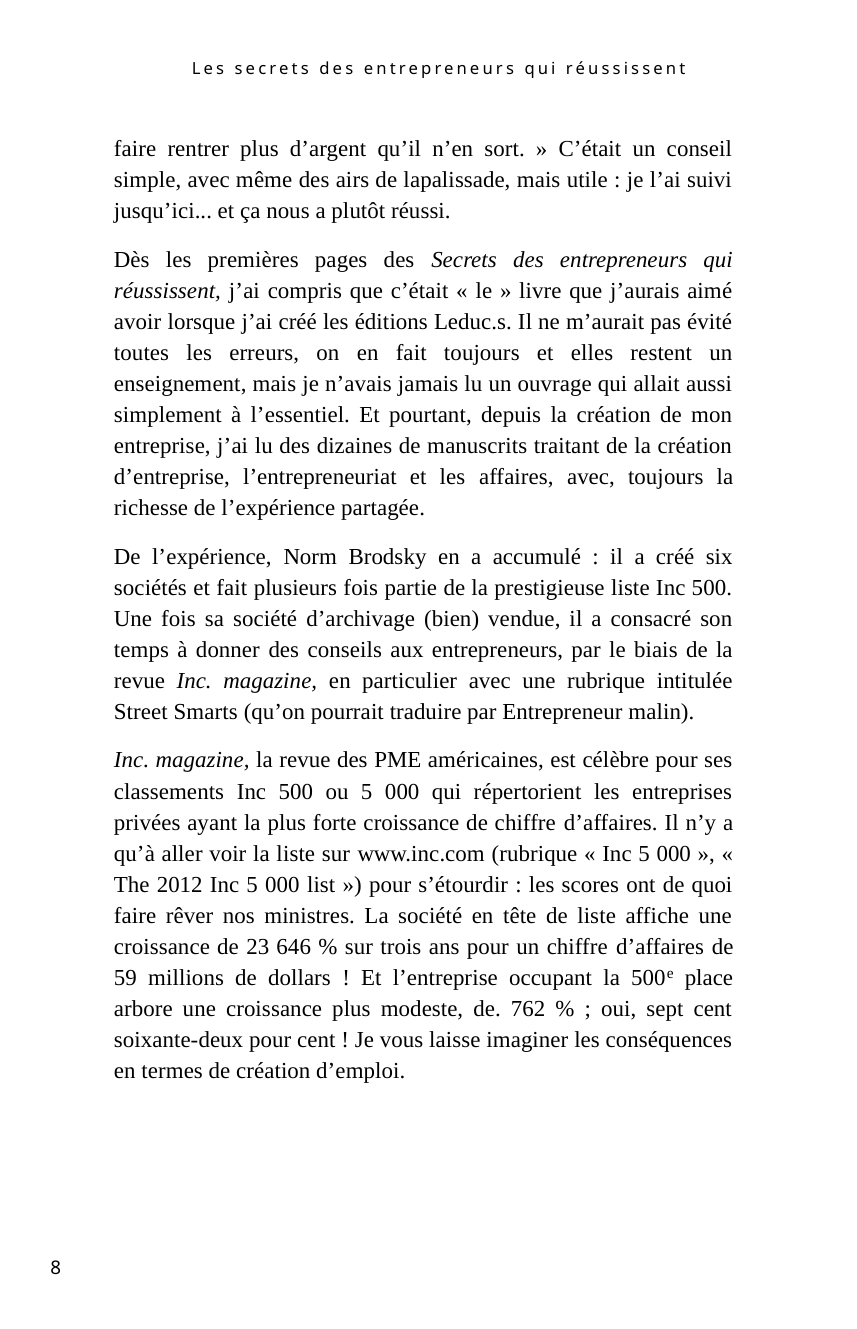

Les secrets des entrepreneurs qui réussissent
faire rentrer plus d’argent qu’il n’en sort. » C’était un conseil simple, avec même des airs de lapalissade, mais utile : je l’ai suivi jusqu’ici... et ça nous a plutôt réussi.
Dès les premières pages des Secrets des entrepreneurs qui réussissent, j’ai compris que c’était « le » livre que j’aurais aimé avoir lorsque j’ai créé les éditions Leduc.s. Il ne m’aurait pas évité toutes les erreurs, on en fait toujours et elles restent un enseignement, mais je n’avais jamais lu un ouvrage qui allait aussi simplement à l’essentiel. Et pourtant, depuis la création de mon entreprise, j’ai lu des dizaines de manuscrits traitant de la création d’entreprise, l’entrepreneuriat et les affaires, avec, toujours la richesse de l’expérience partagée.
De l’expérience, Norm Brodsky en a accumulé : il a créé six sociétés et fait plusieurs fois partie de la prestigieuse liste Inc 500. Une fois sa société d’archivage (bien) vendue, il a consacré son temps à donner des conseils aux entrepreneurs, par le biais de la revue Inc. magazine, en particulier avec une rubrique intitulée Street Smarts (qu’on pourrait traduire par Entrepreneur malin).
Inc. magazine, la revue des PME américaines, est célèbre pour ses classements Inc 500 ou 5 000 qui répertorient les entreprises privées ayant la plus forte croissance de chiffre d’affaires. Il n’y a qu’à aller voir la liste sur www.inc.com (rubrique « Inc 5 000 », « The 2012 Inc 5 000 list ») pour s’étourdir : les scores ont de quoi faire rêver nos ministres. La société en tête de liste affiche une croissance de 23 646 % sur trois ans pour un chiffre d’affaires de 59 millions de dollars ! Et l’entreprise occupant la 500e place arbore une croissance plus modeste, de. 762 % ; oui, sept cent soixante-deux pour cent ! Je vous laisse imaginer les conséquences en termes de création d’emploi.
8